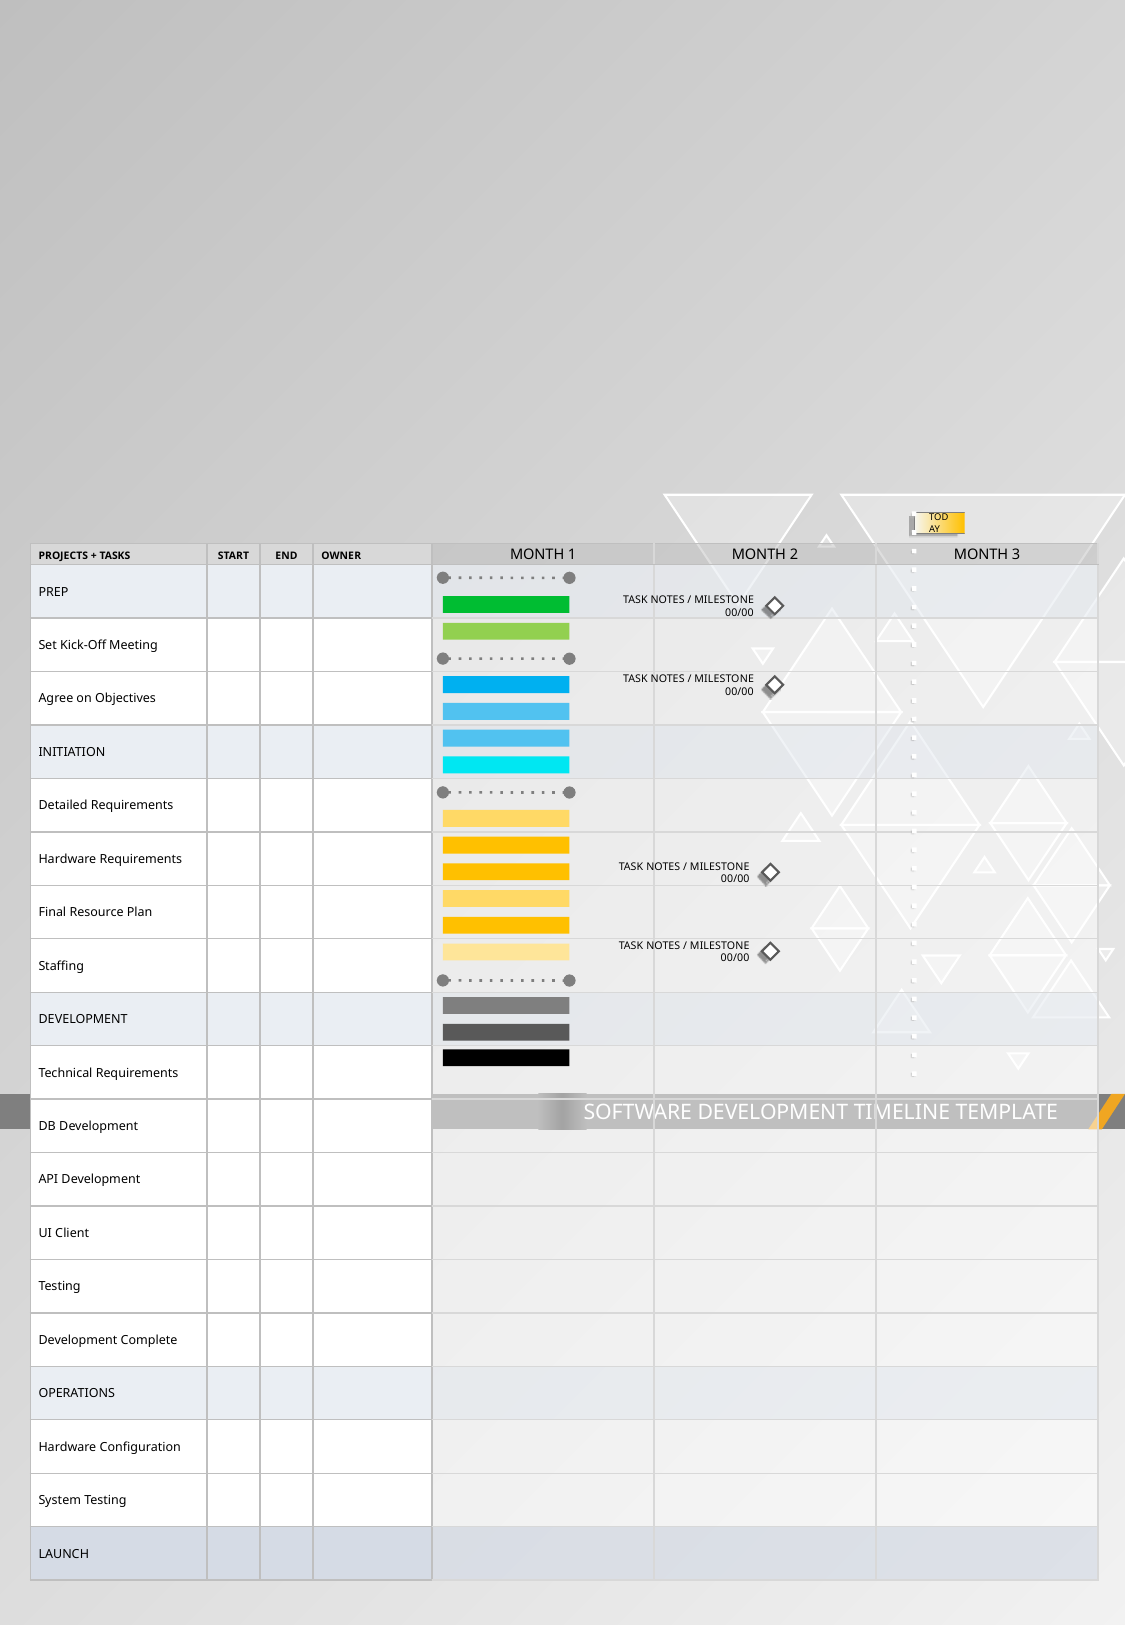

TODAY
| PROJECTS + TASKS | START | END | OWNER | MONTH 1 | MONTH 2 | MONTH 3 |
| --- | --- | --- | --- | --- | --- | --- |
| PREP | | | | | | |
| Set Kick-Off Meeting | | | | | | |
| Agree on Objectives | | | | | | |
| INITIATION | | | | | | |
| Detailed Requirements | | | | | | |
| Hardware Requirements | | | | | | |
| Final Resource Plan | | | | | | |
| Staffing | | | | | | |
| DEVELOPMENT | | | | | | |
| Technical Requirements | | | | | | |
| DB Development | | | | | | |
| API Development | | | | | | |
| UI Client | | | | | | |
| Testing | | | | | | |
| Development Complete | | | | | | |
| OPERATIONS | | | | | | |
| Hardware Configuration | | | | | | |
| System Testing | | | | | | |
| LAUNCH | | | | | | |
TASK NOTES / MILESTONE 00/00
TASK NOTES / MILESTONE 00/00
TASK NOTES / MILESTONE 00/00
TASK NOTES / MILESTONE 00/00
SOFTWARE DEVELOPMENT TIMELINE TEMPLATE